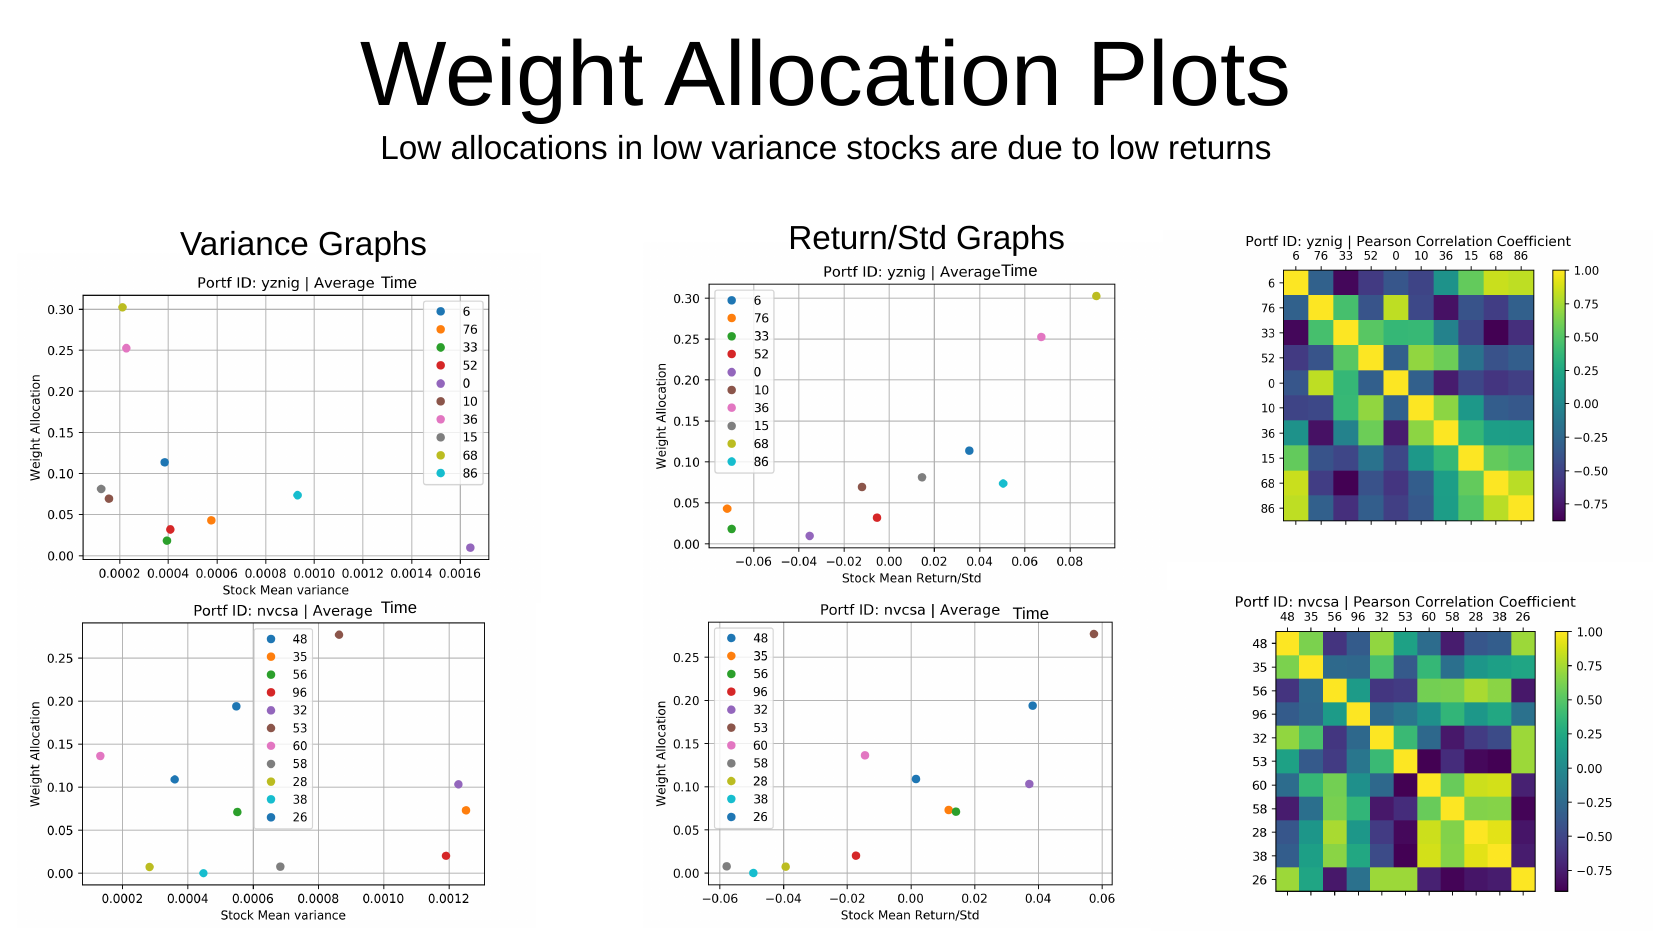

# Weight Allocation Plots
Low allocations in low variance stocks are due to low returns
Return/Std Graphs
Variance Graphs
Time
Time
Time
Time